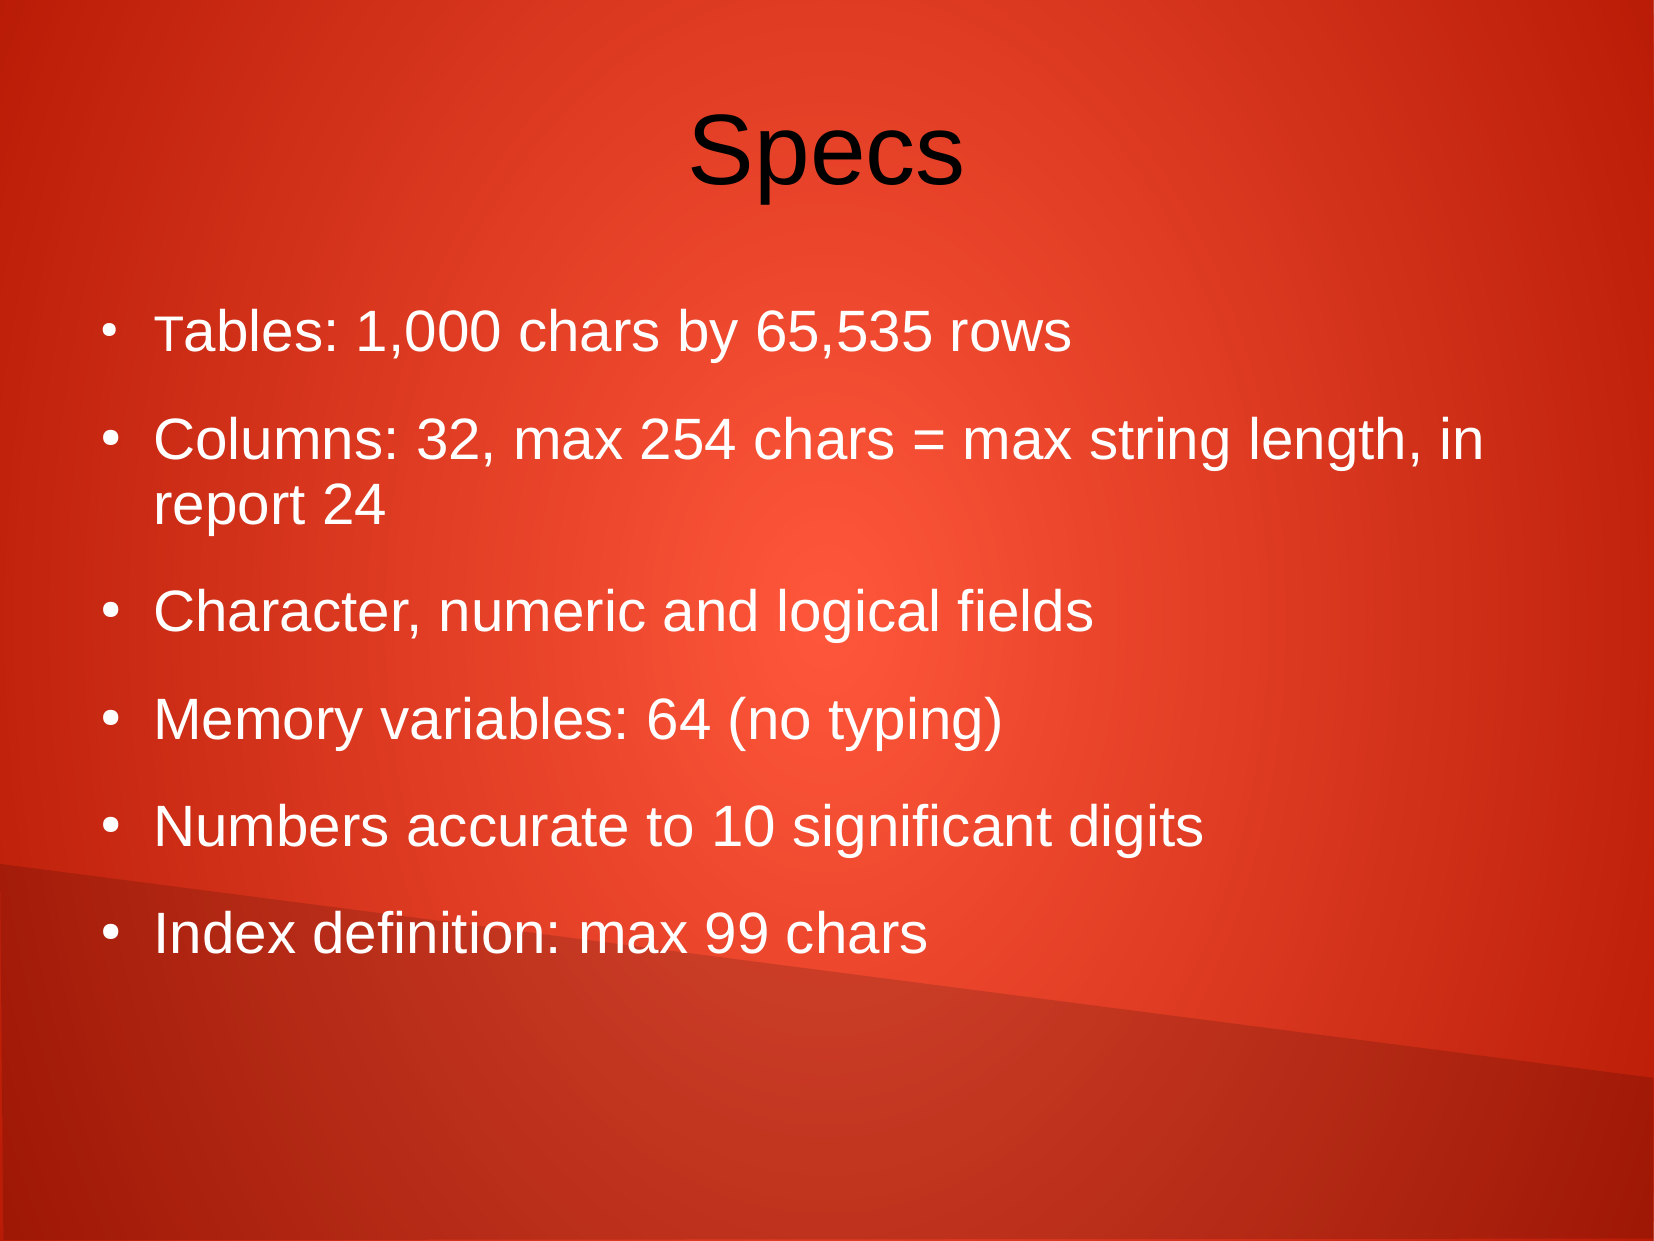

# Specs
Tables: 1,000 chars by 65,535 rows
Columns: 32, max 254 chars = max string length, in report 24
Character, numeric and logical fields
Memory variables: 64 (no typing)
Numbers accurate to 10 significant digits
Index definition: max 99 chars